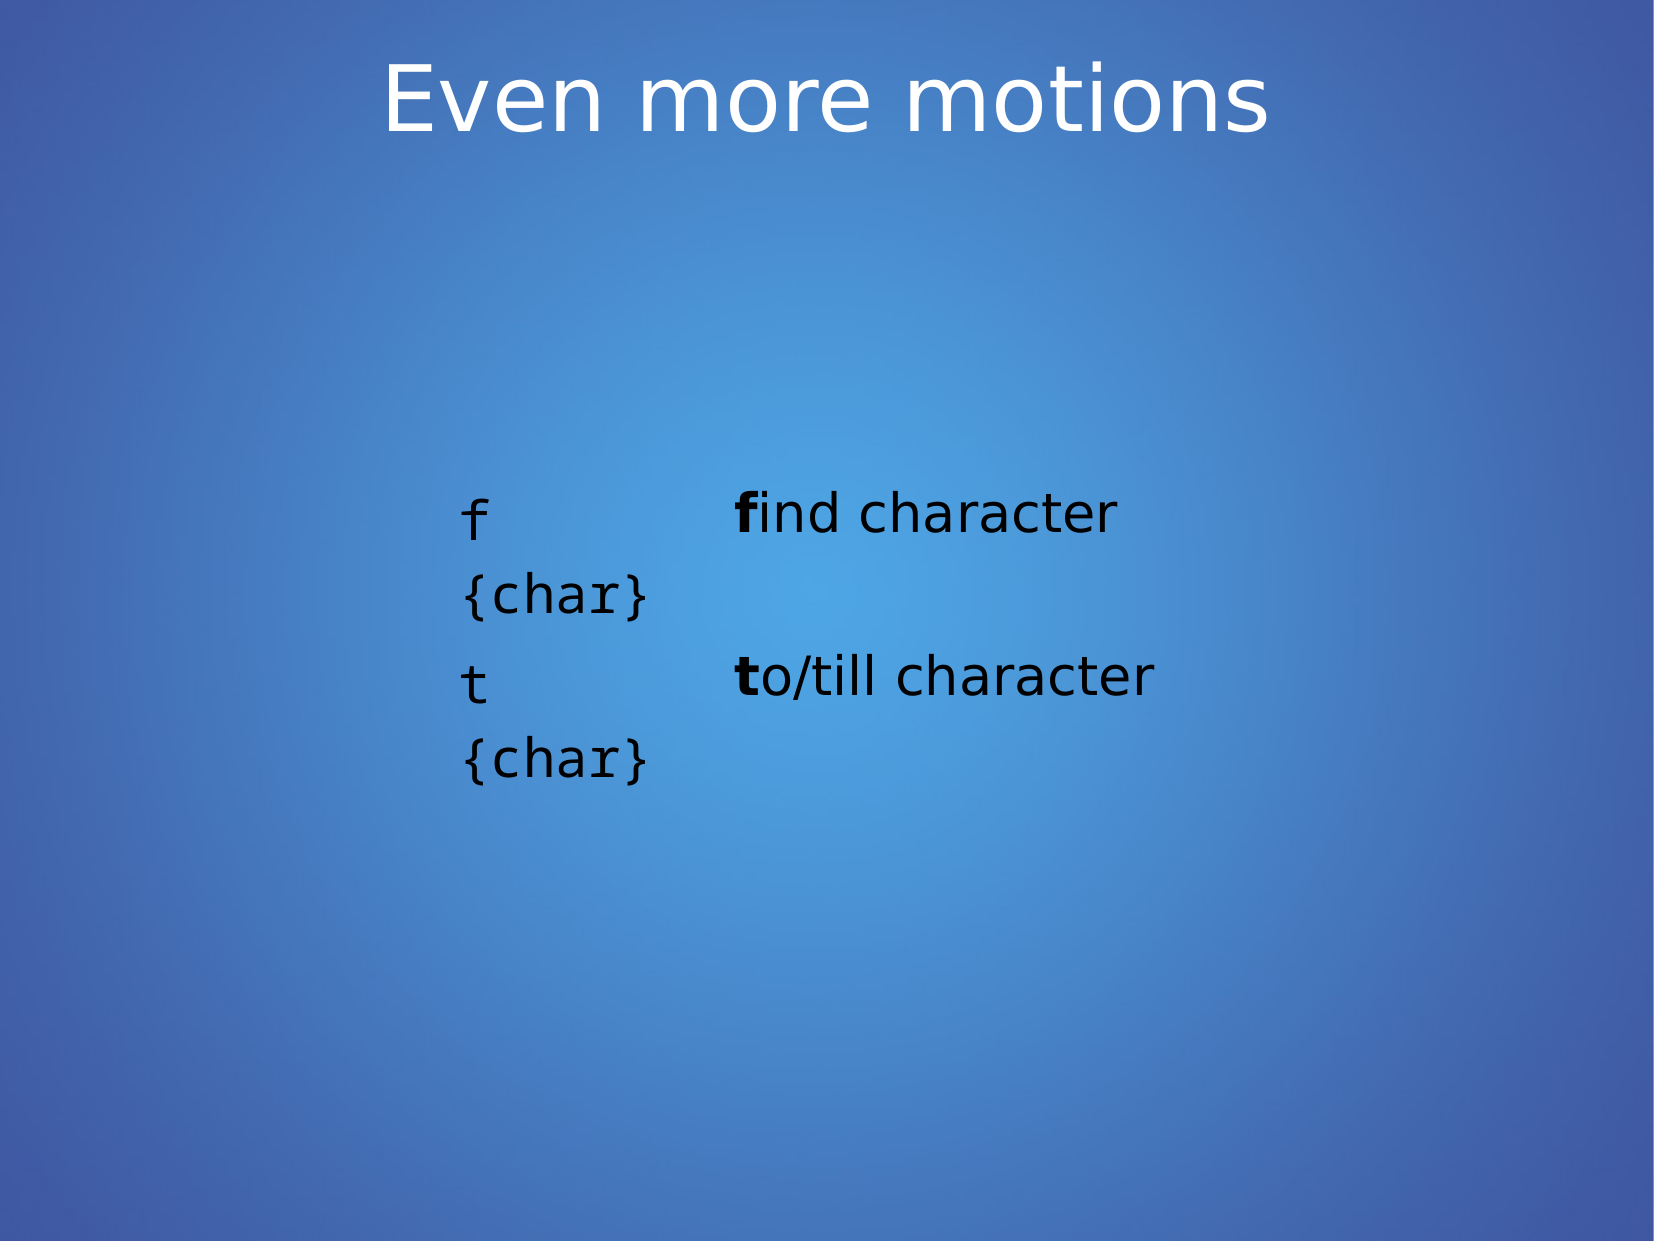

# Even more motions
| f {char} | find character |
| --- | --- |
| t {char} | to/till character |